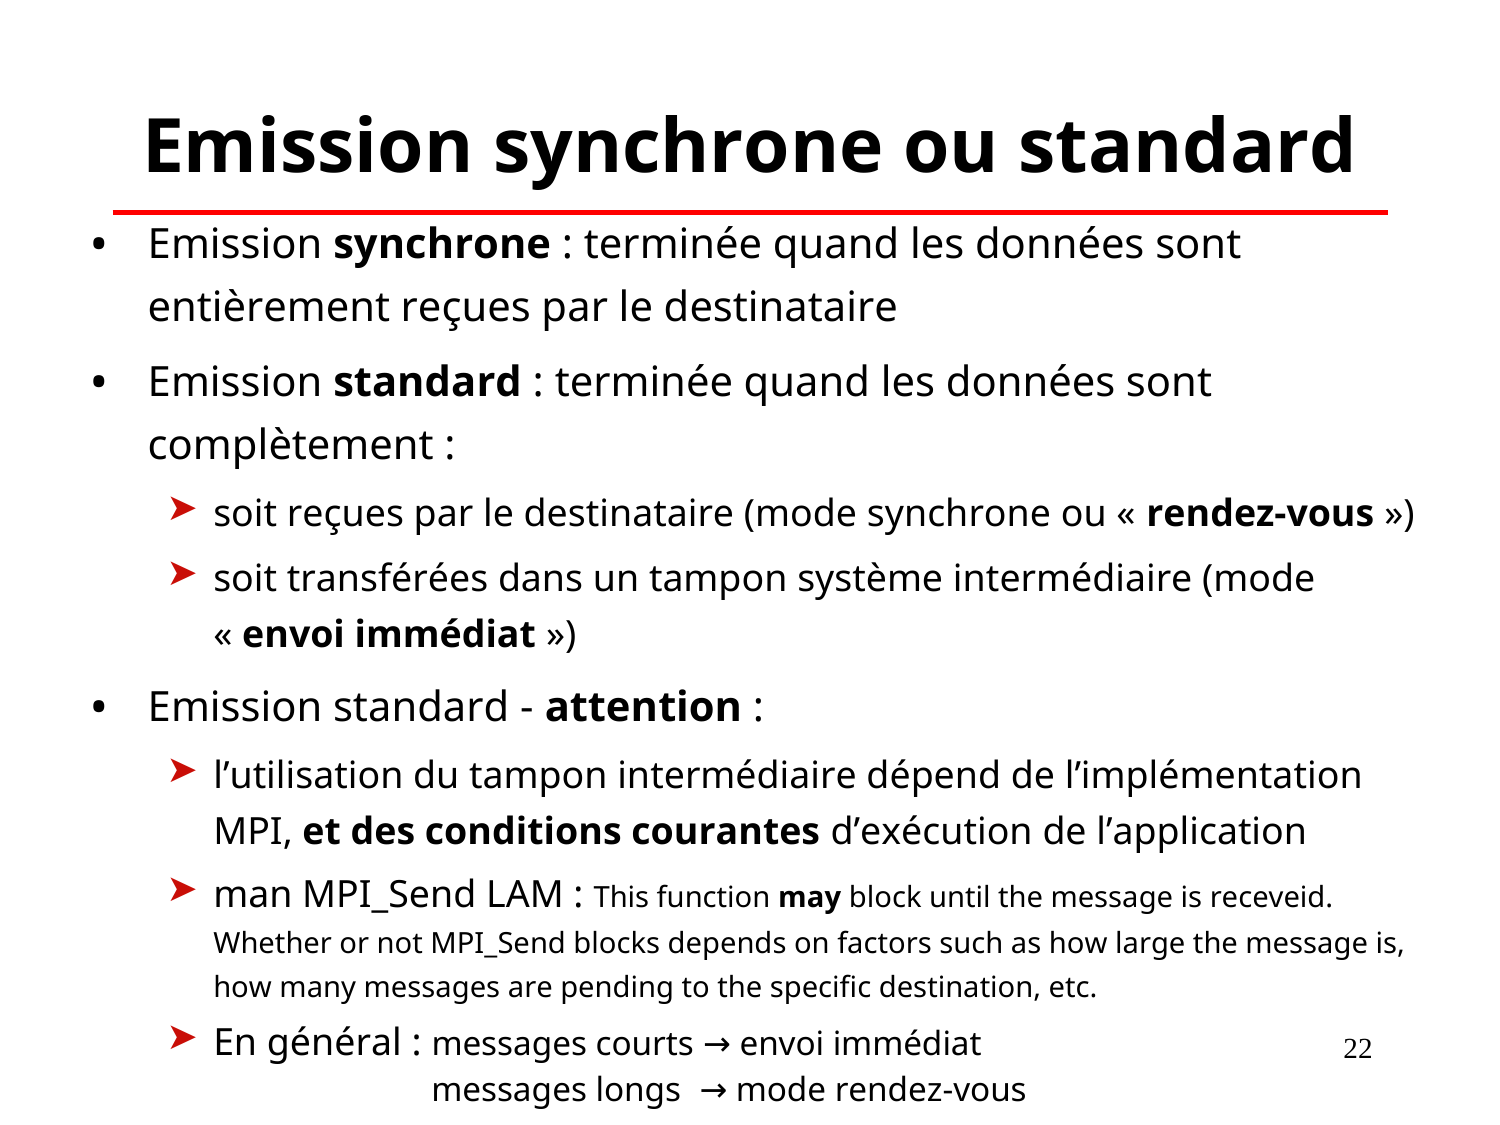

# Emission synchrone ou standard
Emission synchrone : terminée quand les données sont entièrement reçues par le destinataire
Emission standard : terminée quand les données sont complètement :
soit reçues par le destinataire (mode synchrone ou « rendez-vous »)
soit transférées dans un tampon système intermédiaire (mode « envoi immédiat »)
Emission standard - attention :
l’utilisation du tampon intermédiaire dépend de l’implémentation MPI, et des conditions courantes d’exécution de l’application
man MPI_Send LAM : This function may block until the message is receveid. Whether or not MPI_Send blocks depends on factors such as how large the message is, how many messages are pending to the specific destination, etc.
En général : messages courts → envoi immédiat
 messages longs → mode rendez-vous
22